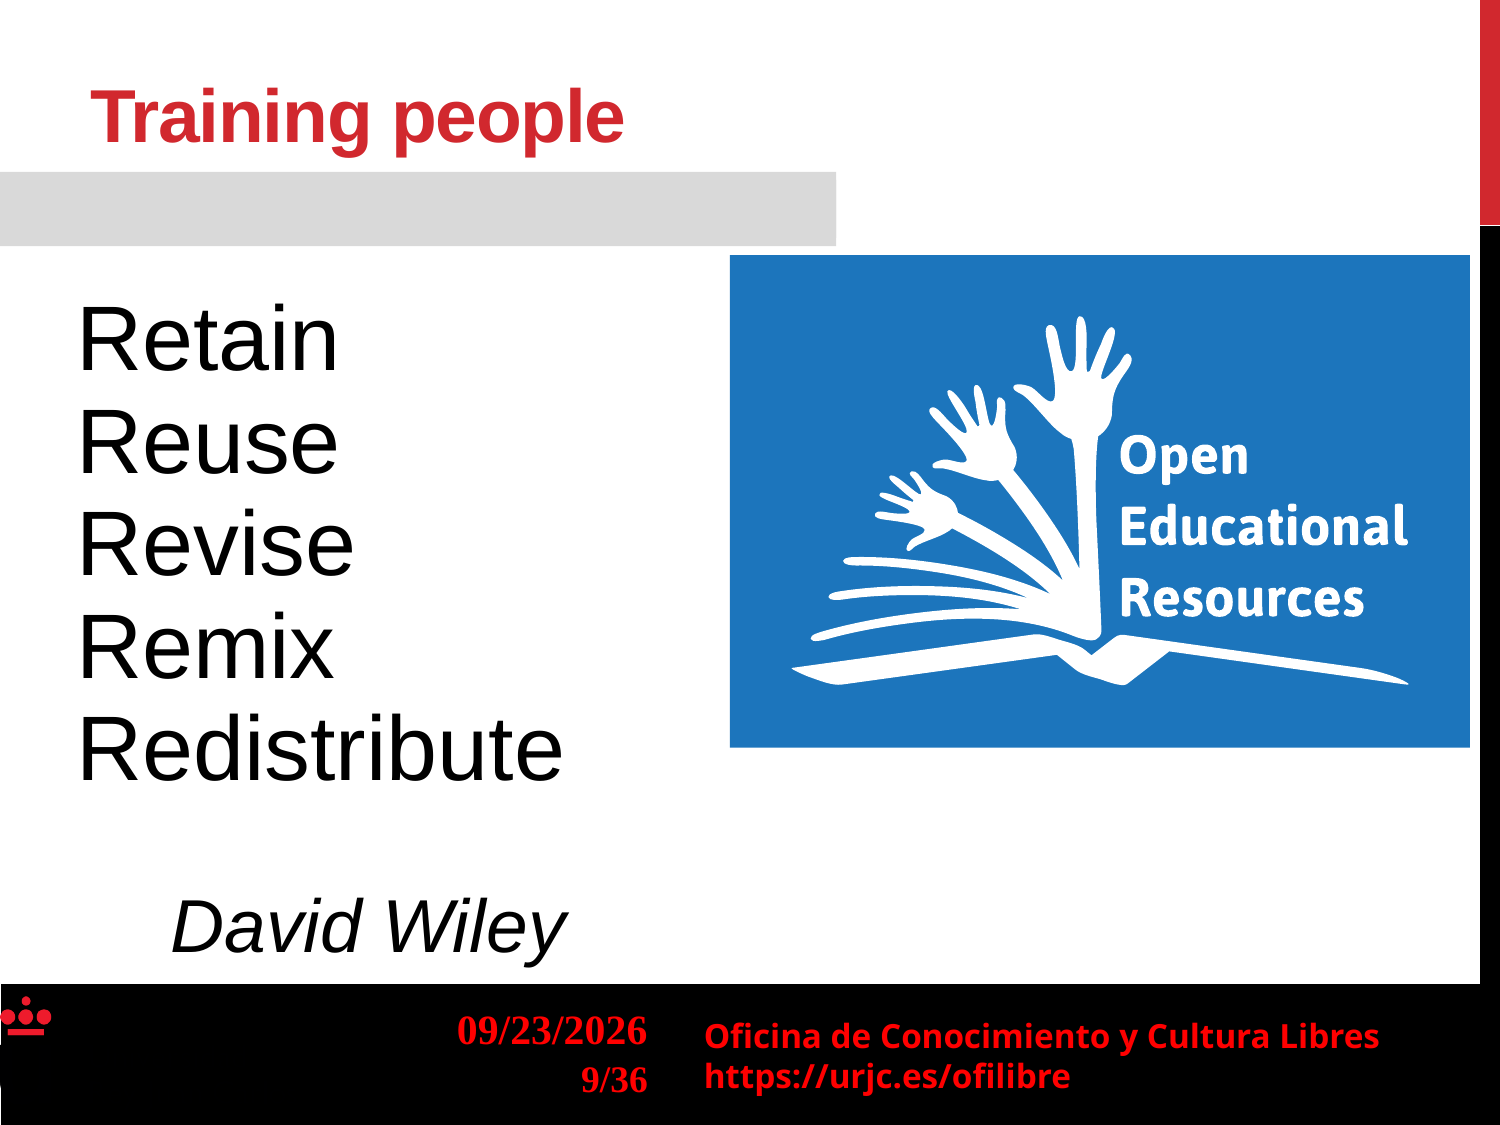

#
	Training people
Retain
Reuse
Revise
Remix
Redistribute
David Wiley